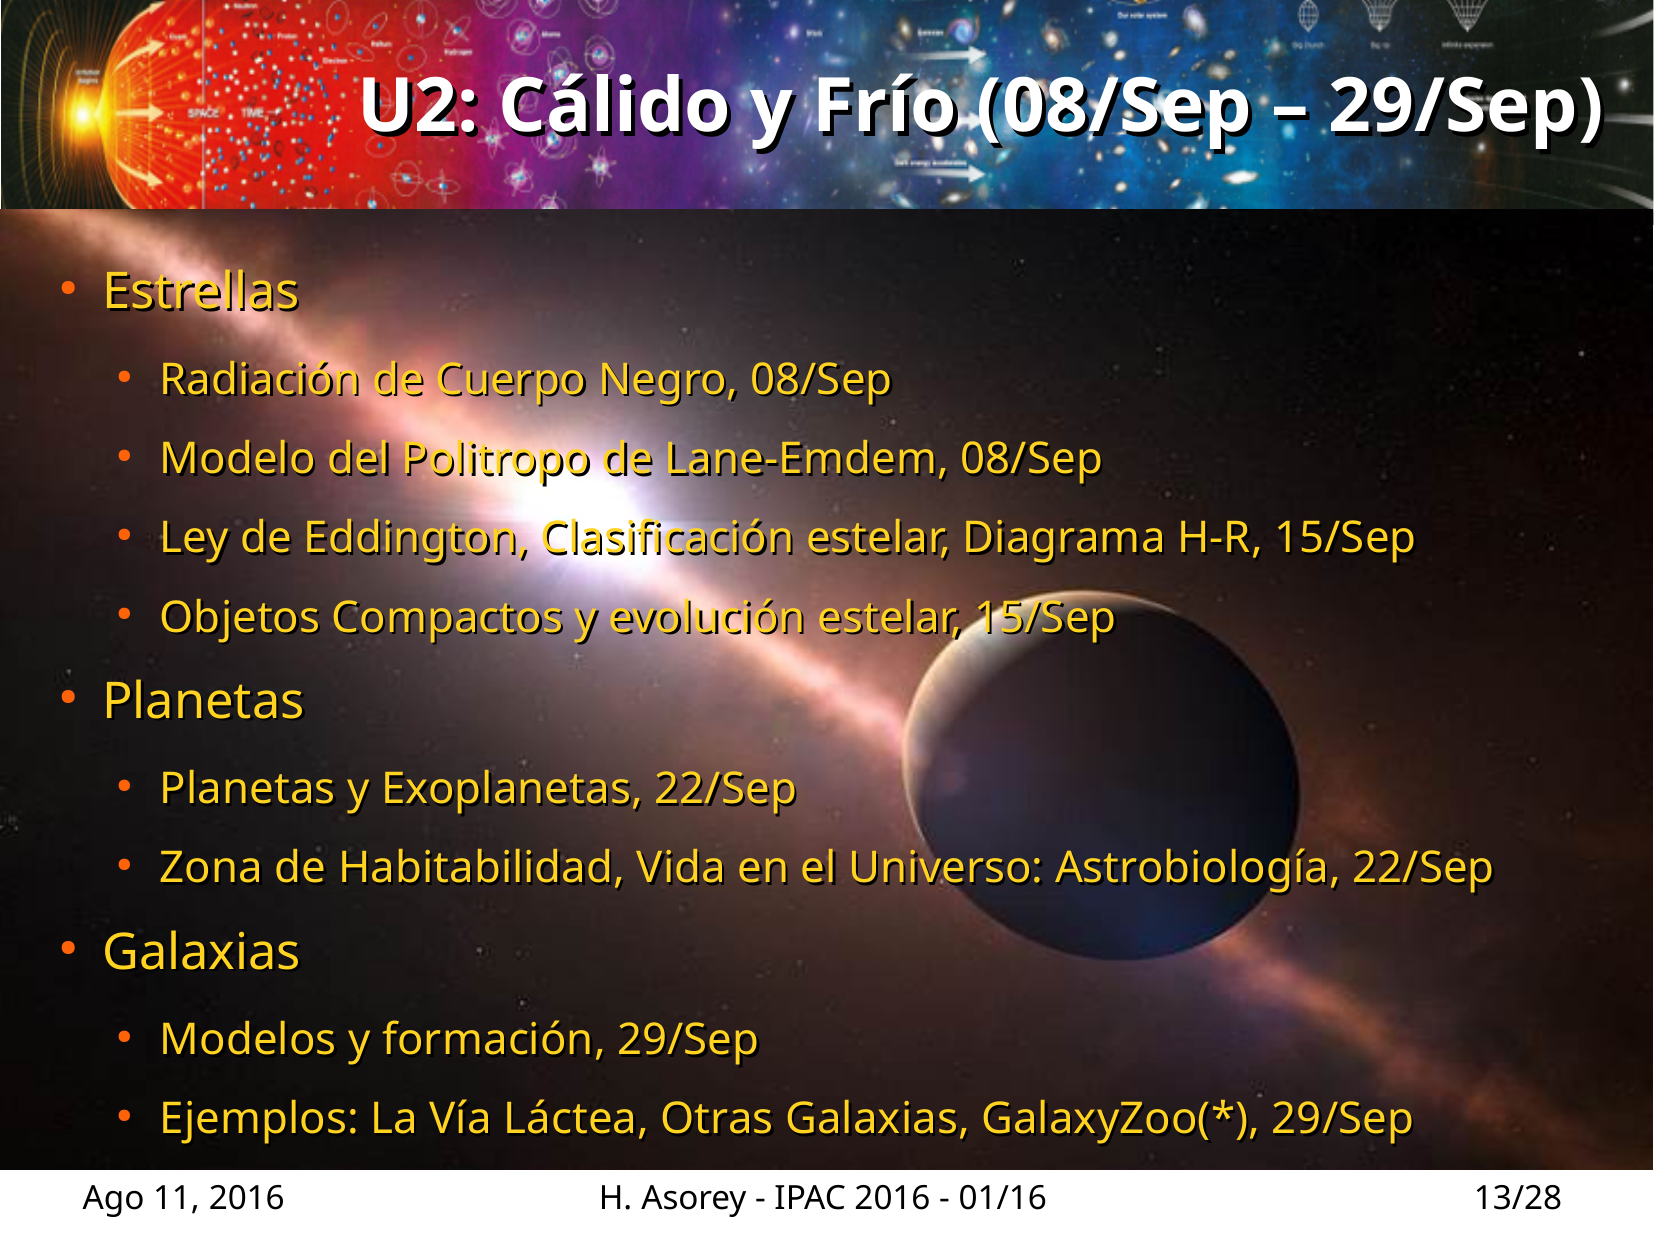

# U2: Cálido y Frío (08/Sep – 29/Sep)
Estrellas
Radiación de Cuerpo Negro, 08/Sep
Modelo del Politropo de Lane-Emdem, 08/Sep
Ley de Eddington, Clasificación estelar, Diagrama H-R, 15/Sep
Objetos Compactos y evolución estelar, 15/Sep
Planetas
Planetas y Exoplanetas, 22/Sep
Zona de Habitabilidad, Vida en el Universo: Astrobiología, 22/Sep
Galaxias
Modelos y formación, 29/Sep
Ejemplos: La Vía Láctea, Otras Galaxias, GalaxyZoo(*), 29/Sep
Ago 11, 2016
H. Asorey - IPAC 2016 - 01/16
13